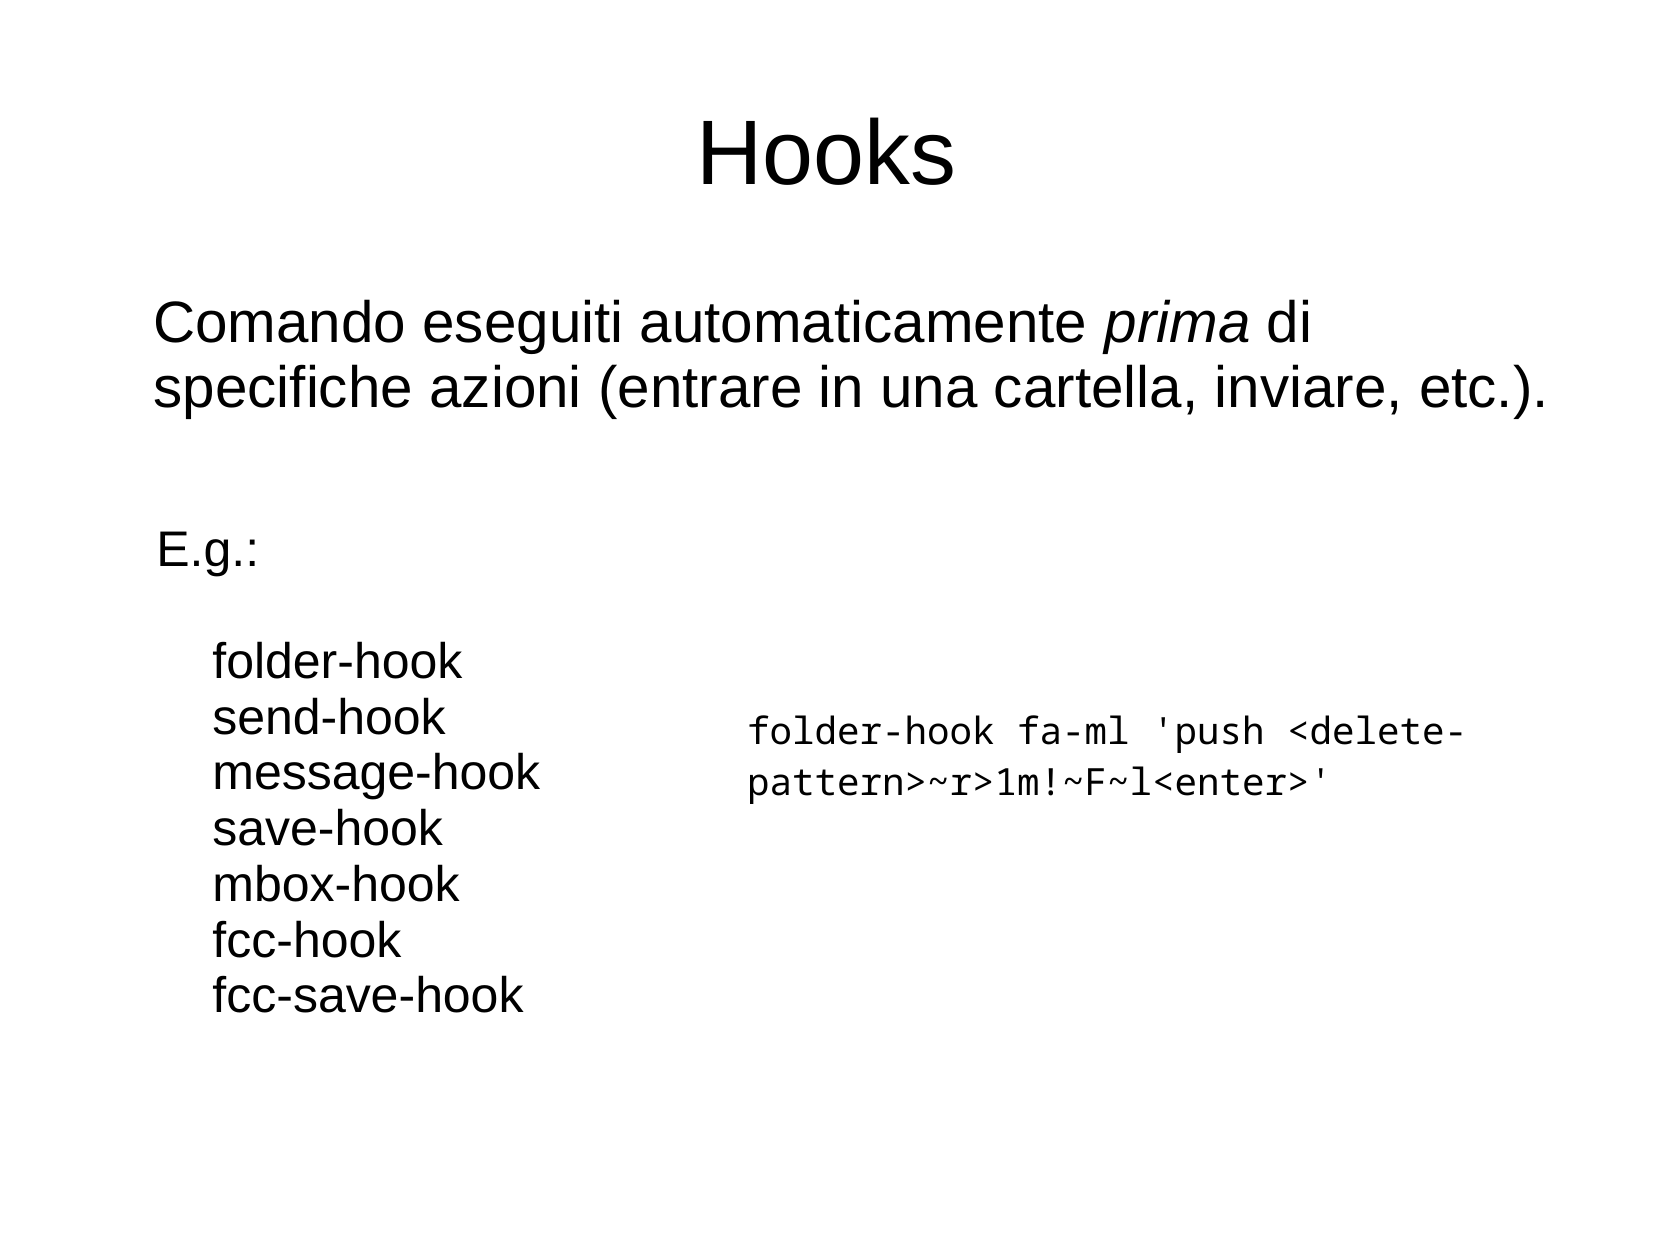

# Hooks
Comando eseguiti automaticamente prima di specifiche azioni (entrare in una cartella, inviare, etc.).
E.g.:
 folder-hook
 send-hook
 message-hook
 save-hook
 mbox-hook
 fcc-hook
 fcc-save-hook
folder-hook fa-ml 'push <delete-pattern>~r>1m!~F~l<enter>'